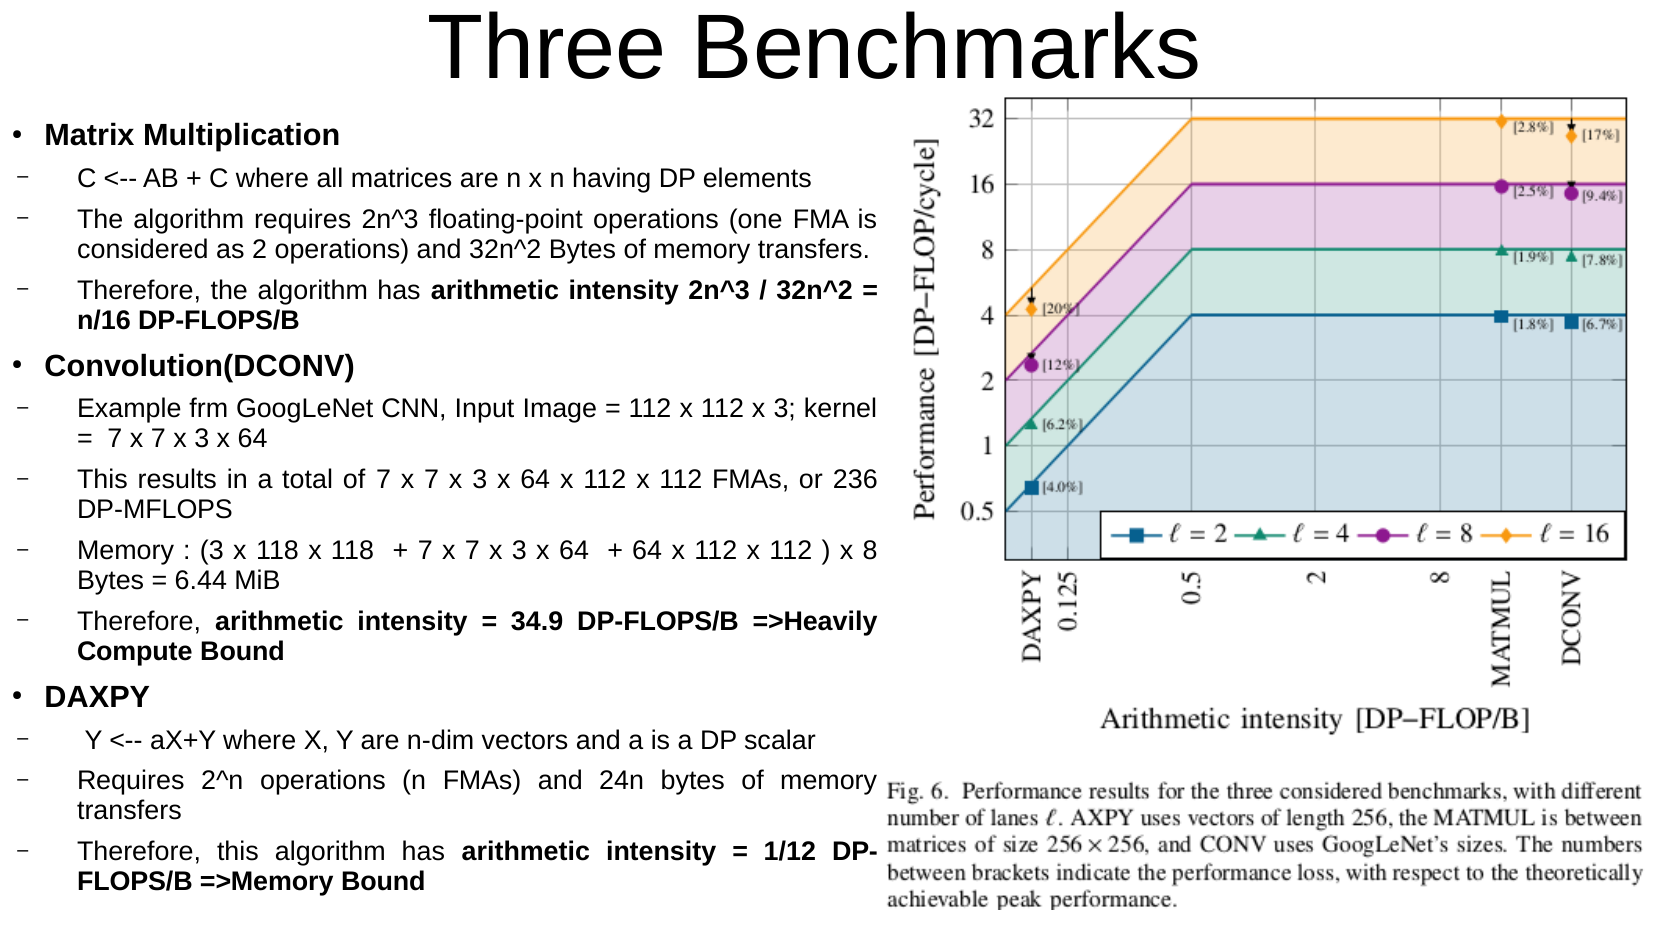

# Three Benchmarks
Matrix Multiplication
C <-- AB + C where all matrices are n x n having DP elements
The algorithm requires 2n^3 floating-point operations (one FMA is considered as 2 operations) and 32n^2 Bytes of memory transfers.
Therefore, the algorithm has arithmetic intensity 2n^3 / 32n^2 = n/16 DP-FLOPS/B
Convolution(DCONV)
Example frm GoogLeNet CNN, Input Image = 112 x 112 x 3; kernel = 7 x 7 x 3 x 64
This results in a total of 7 x 7 x 3 x 64 x 112 x 112 FMAs, or 236 DP-MFLOPS
Memory : (3 x 118 x 118 + 7 x 7 x 3 x 64 + 64 x 112 x 112 ) x 8 Bytes = 6.44 MiB
Therefore, arithmetic intensity = 34.9 DP-FLOPS/B =>Heavily Compute Bound
DAXPY
 Y <-- aX+Y where X, Y are n-dim vectors and a is a DP scalar
Requires 2^n operations (n FMAs) and 24n bytes of memory transfers
Therefore, this algorithm has arithmetic intensity = 1/12 DP-FLOPS/B =>Memory Bound